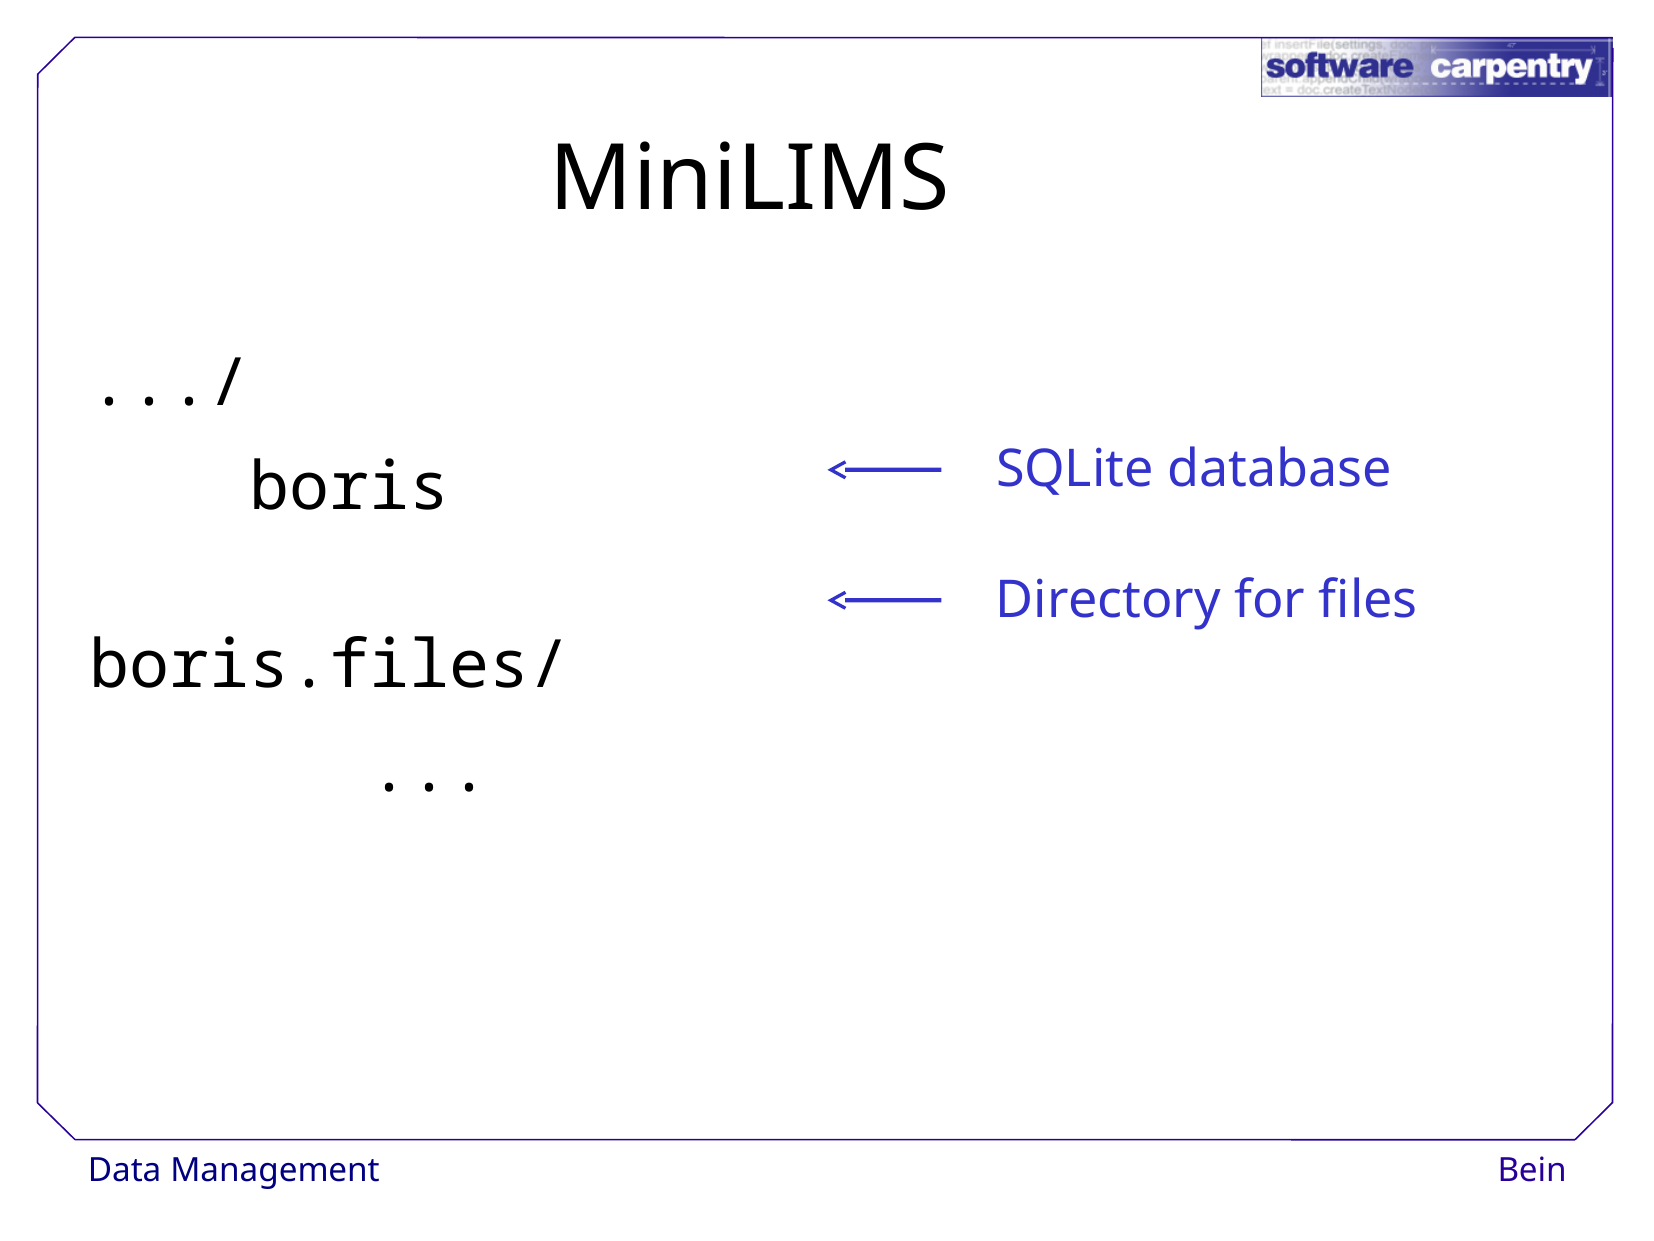

MiniLIMS
.../
 boris
 boris.files/
 ...
SQLite database
Directory for files